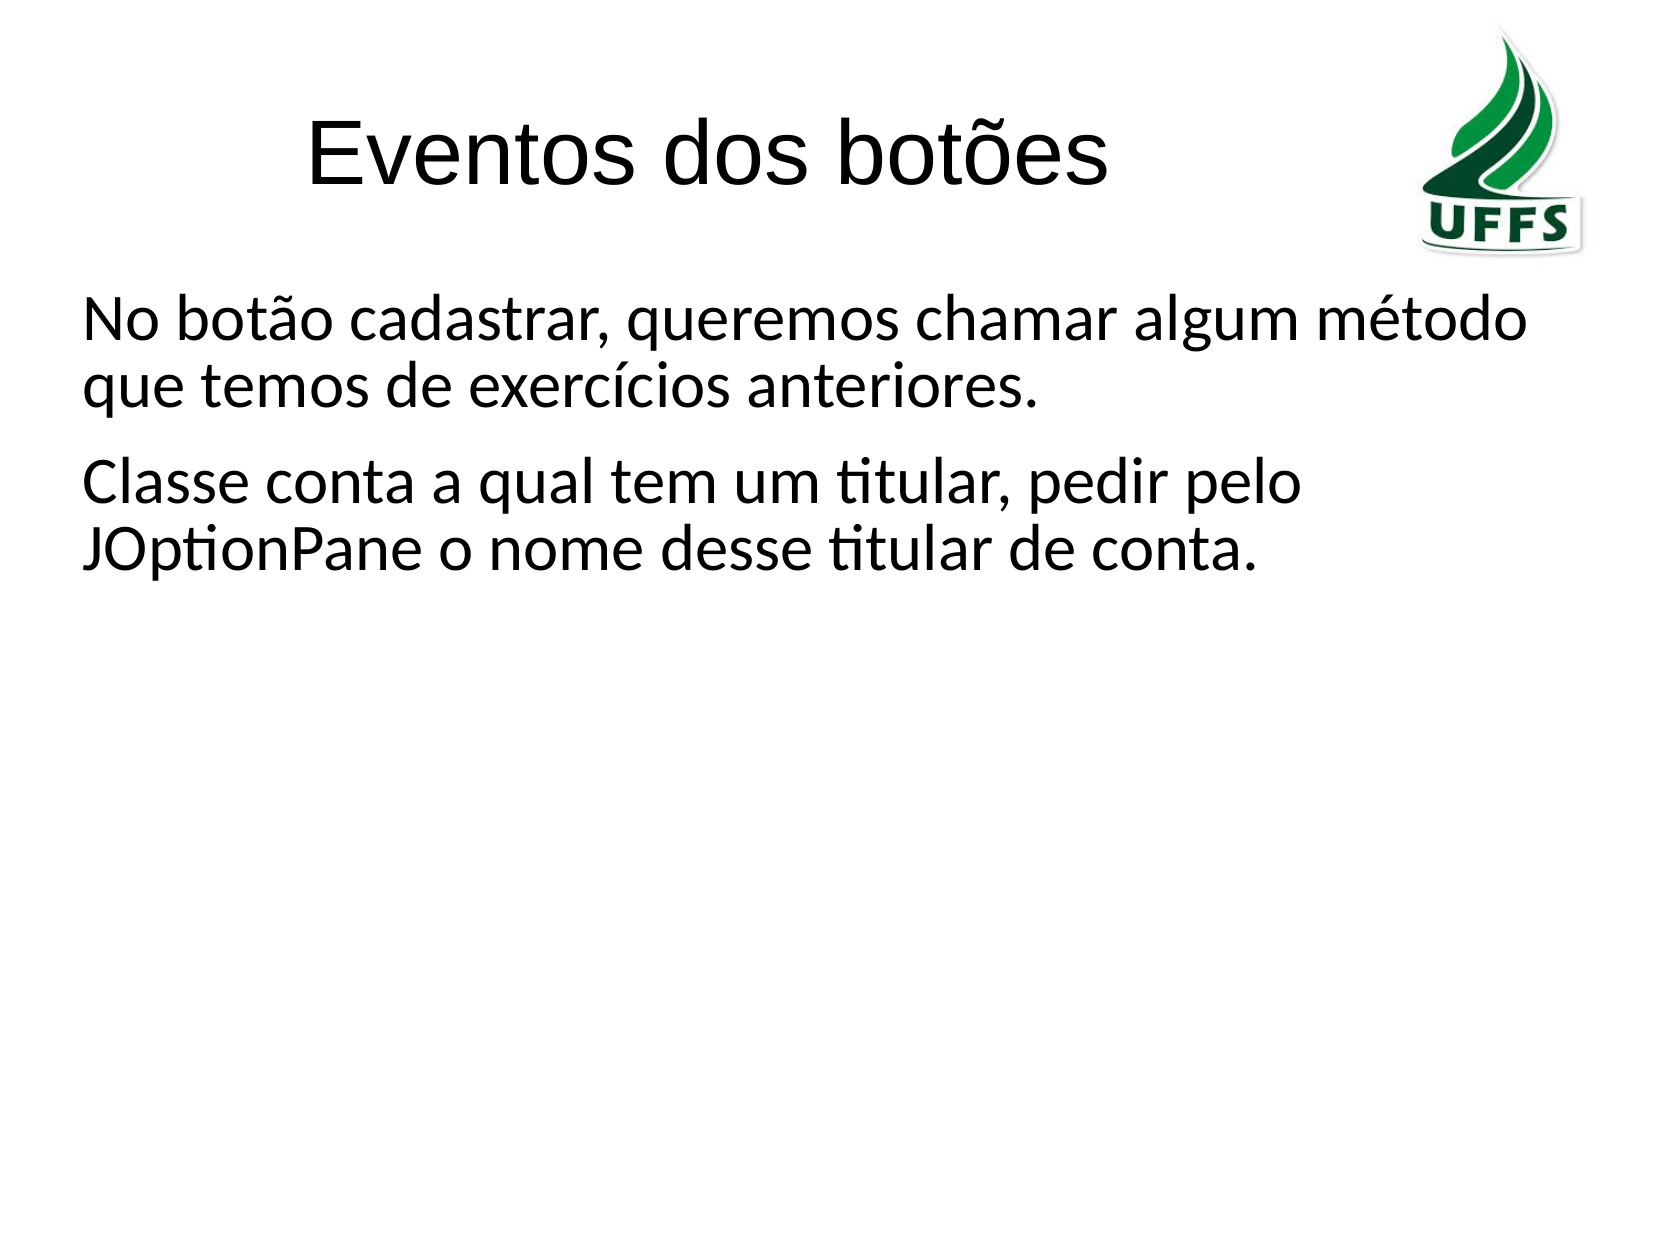

# Eventos dos botões
No botão cadastrar, queremos chamar algum método que temos de exercícios anteriores.
Classe conta a qual tem um titular, pedir pelo JOptionPane o nome desse titular de conta.